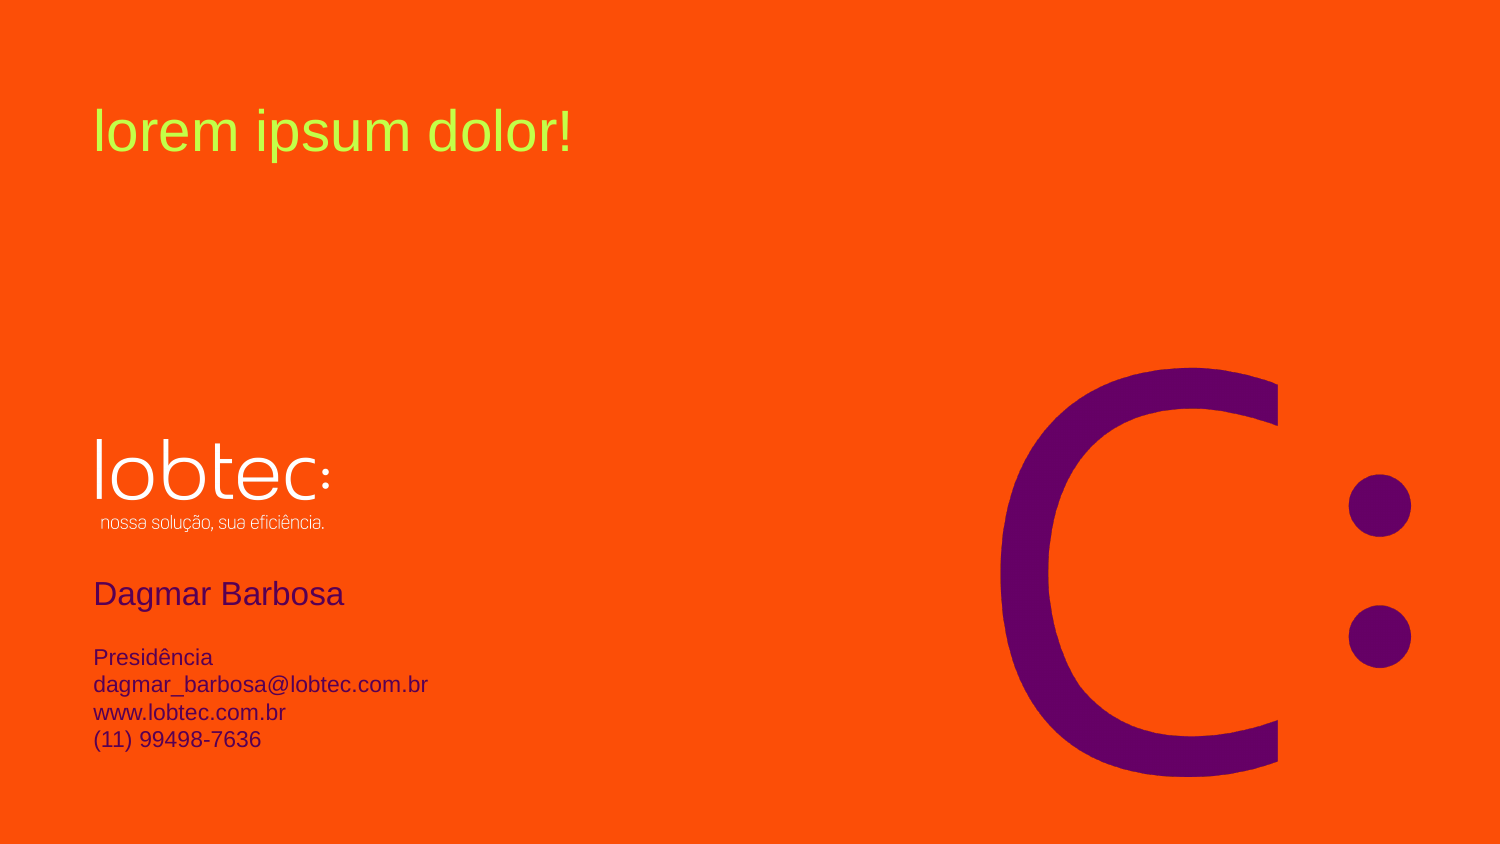

# lorem ipsum dolor!
Dagmar Barbosa
Presidência
dagmar_barbosa@lobtec.com.br
www.lobtec.com.br
(11) 99498-7636